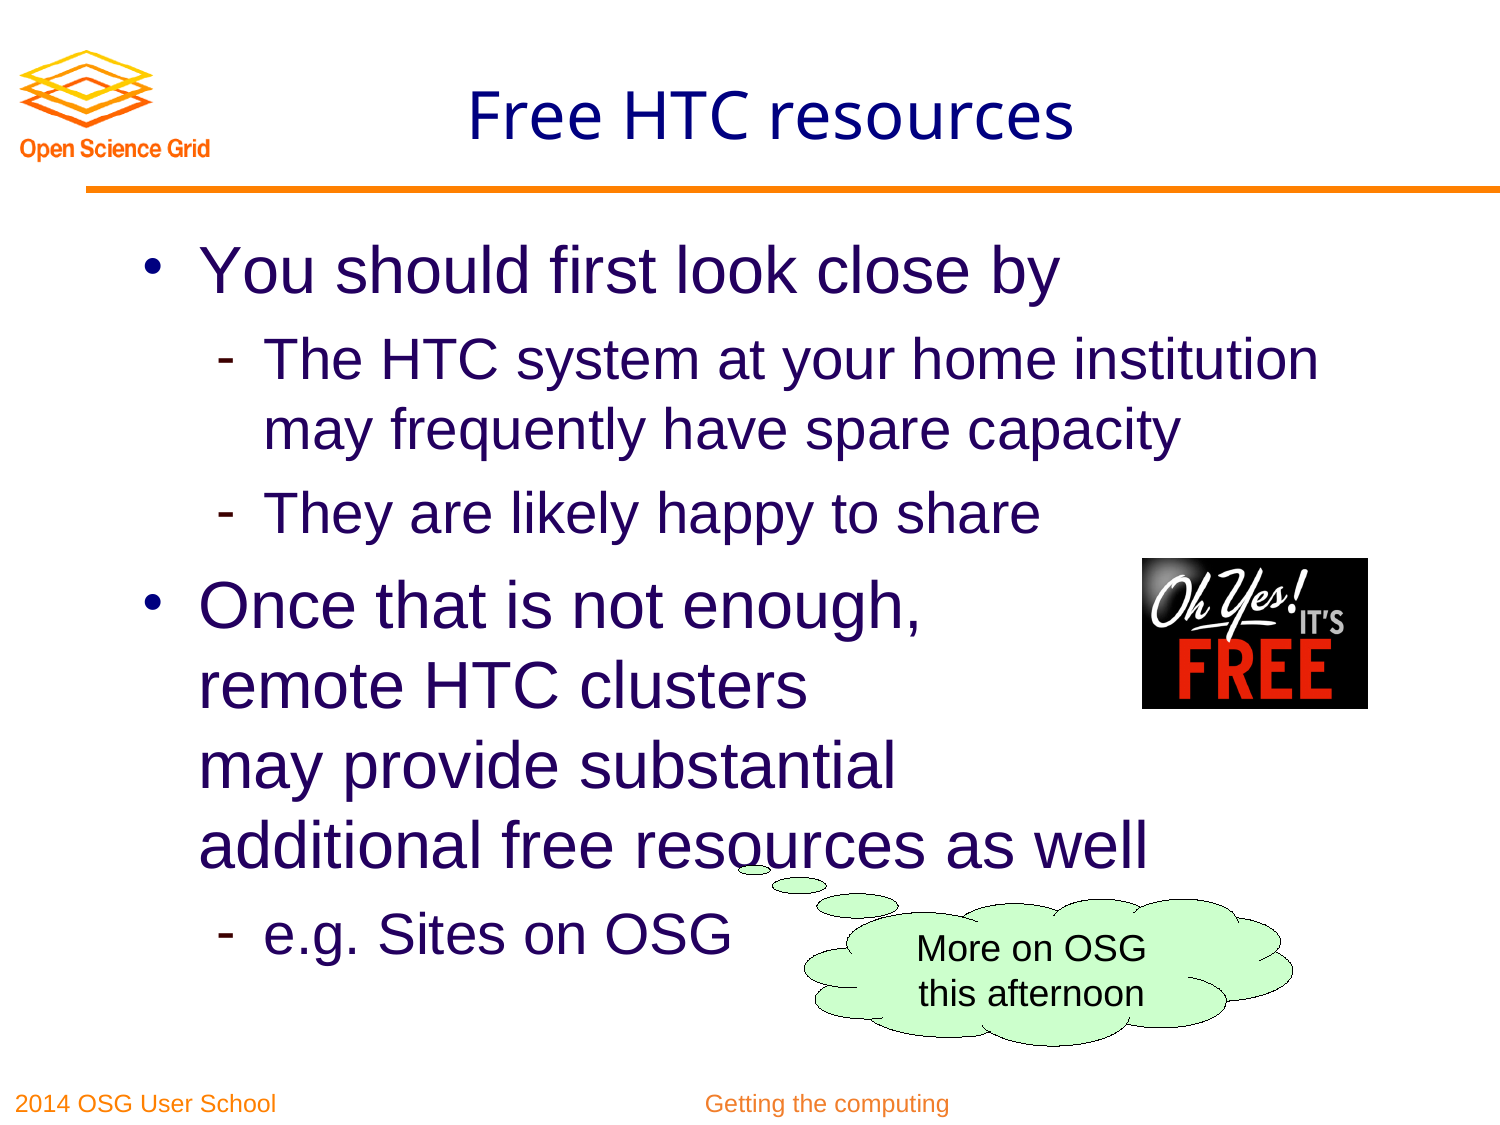

# Free HTC resources
You should first look close by
The HTC system at your home institution may frequently have spare capacity
They are likely happy to share
Once that is not enough,
remote HTC clusters
may provide substantial
additional free resources as well
e.g. Sites on OSG
More on OSG
this afternoon